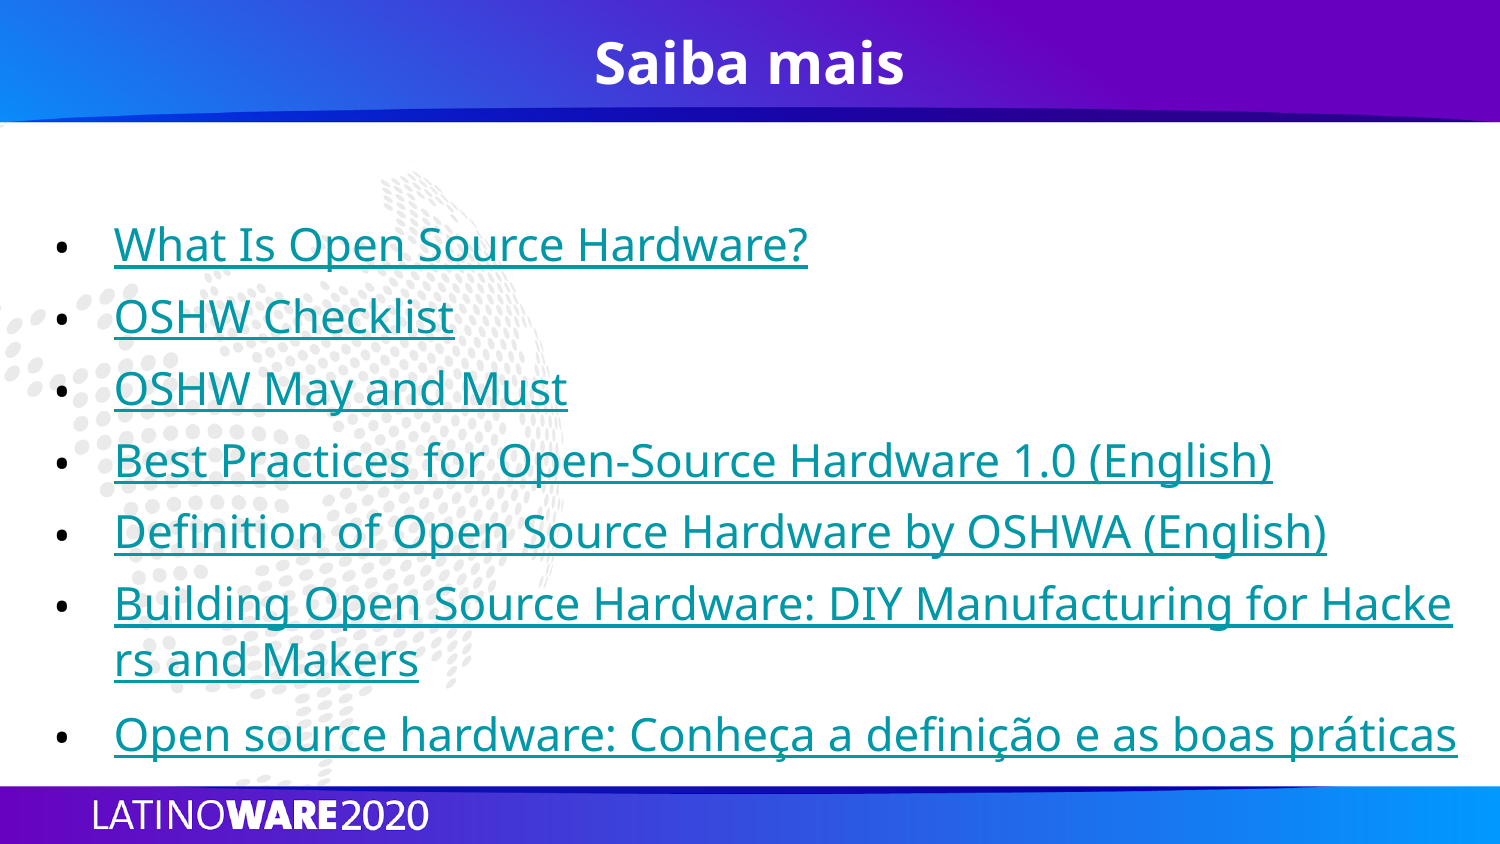

# Saiba mais
What Is Open Source Hardware?
OSHW Checklist
OSHW May and Must
Best Practices for Open-Source Hardware 1.0 (English)
Definition of Open Source Hardware by OSHWA (English)
Building Open Source Hardware: DIY Manufacturing for Hackers and Makers
Open source hardware: Conheça a definição e as boas práticas